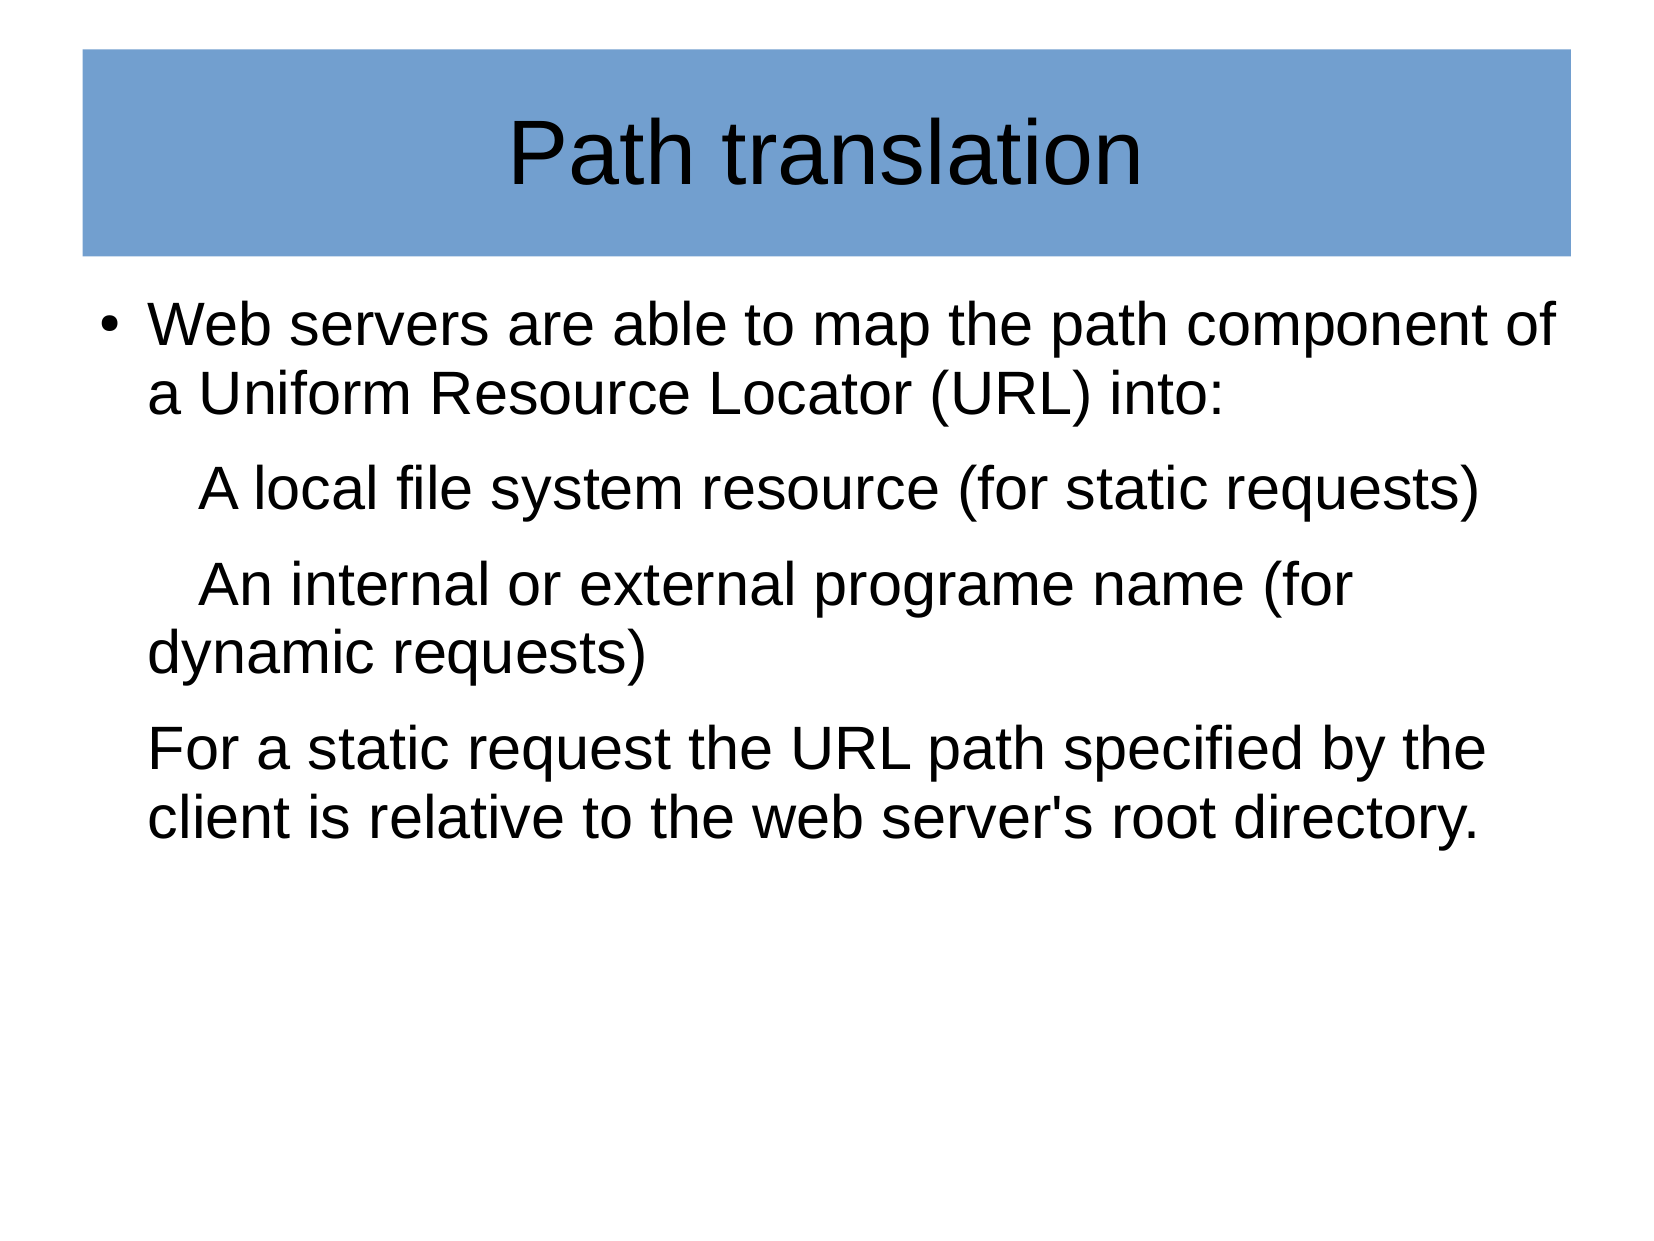

# Path translation
Web servers are able to map the path component of a Uniform Resource Locator (URL) into:
 A local file system resource (for static requests)
 An internal or external programe name (for dynamic requests)
For a static request the URL path specified by the client is relative to the web server's root directory.